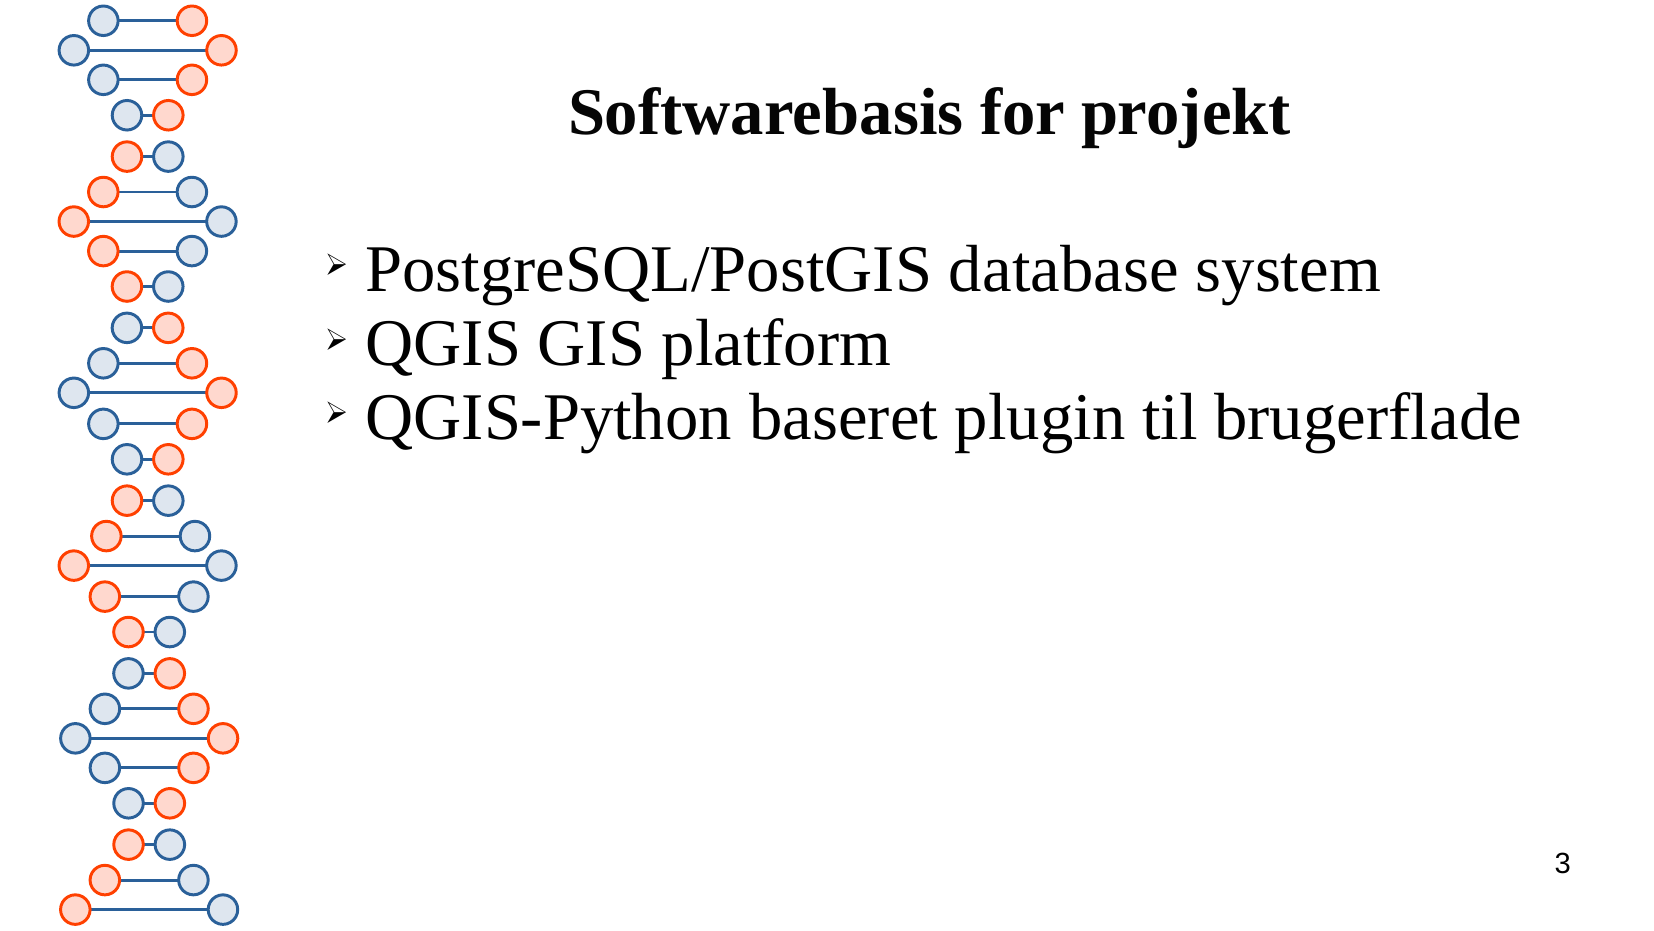

# Softwarebasis for projekt
 PostgreSQL/PostGIS database system
 QGIS GIS platform
 QGIS-Python baseret plugin til brugerflade
3